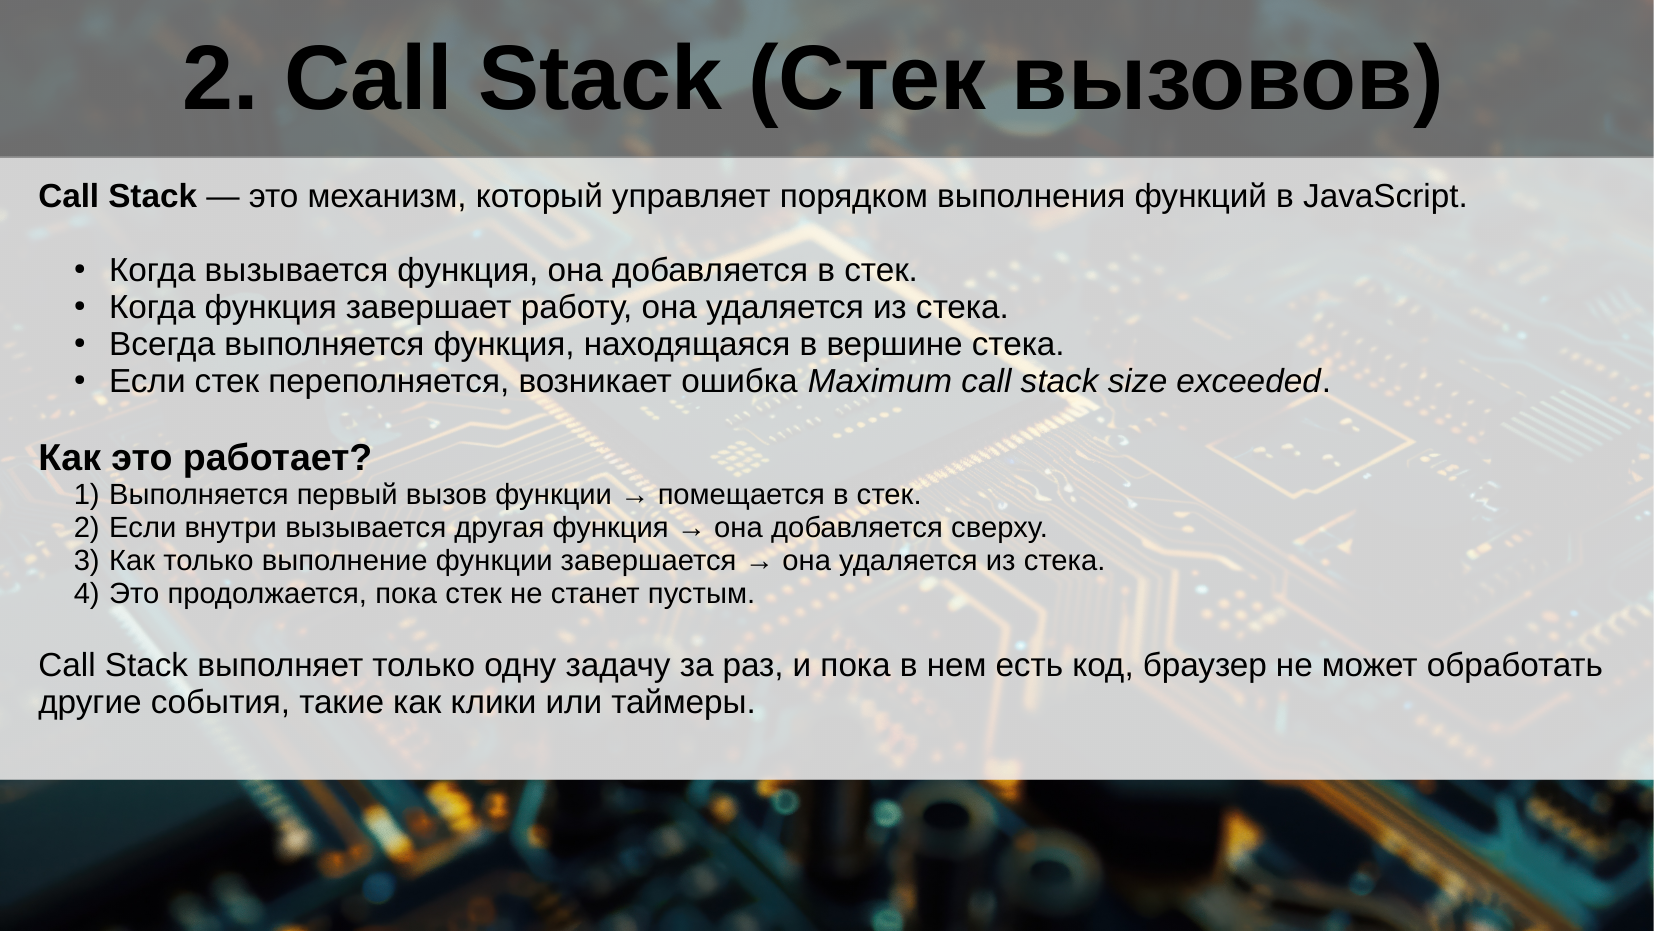

# 2. Call Stack (Стек вызовов)
Call Stack — это механизм, который управляет порядком выполнения функций в JavaScript.
Когда вызывается функция, она добавляется в стек.
Когда функция завершает работу, она удаляется из стека.
Всегда выполняется функция, находящаяся в вершине стека.
Если стек переполняется, возникает ошибка Maximum call stack size exceeded.
Как это работает?
Выполняется первый вызов функции → помещается в стек.
Если внутри вызывается другая функция → она добавляется сверху.
Как только выполнение функции завершается → она удаляется из стека.
Это продолжается, пока стек не станет пустым.
Call Stack выполняет только одну задачу за раз, и пока в нем есть код, браузер не может обработать другие события, такие как клики или таймеры.